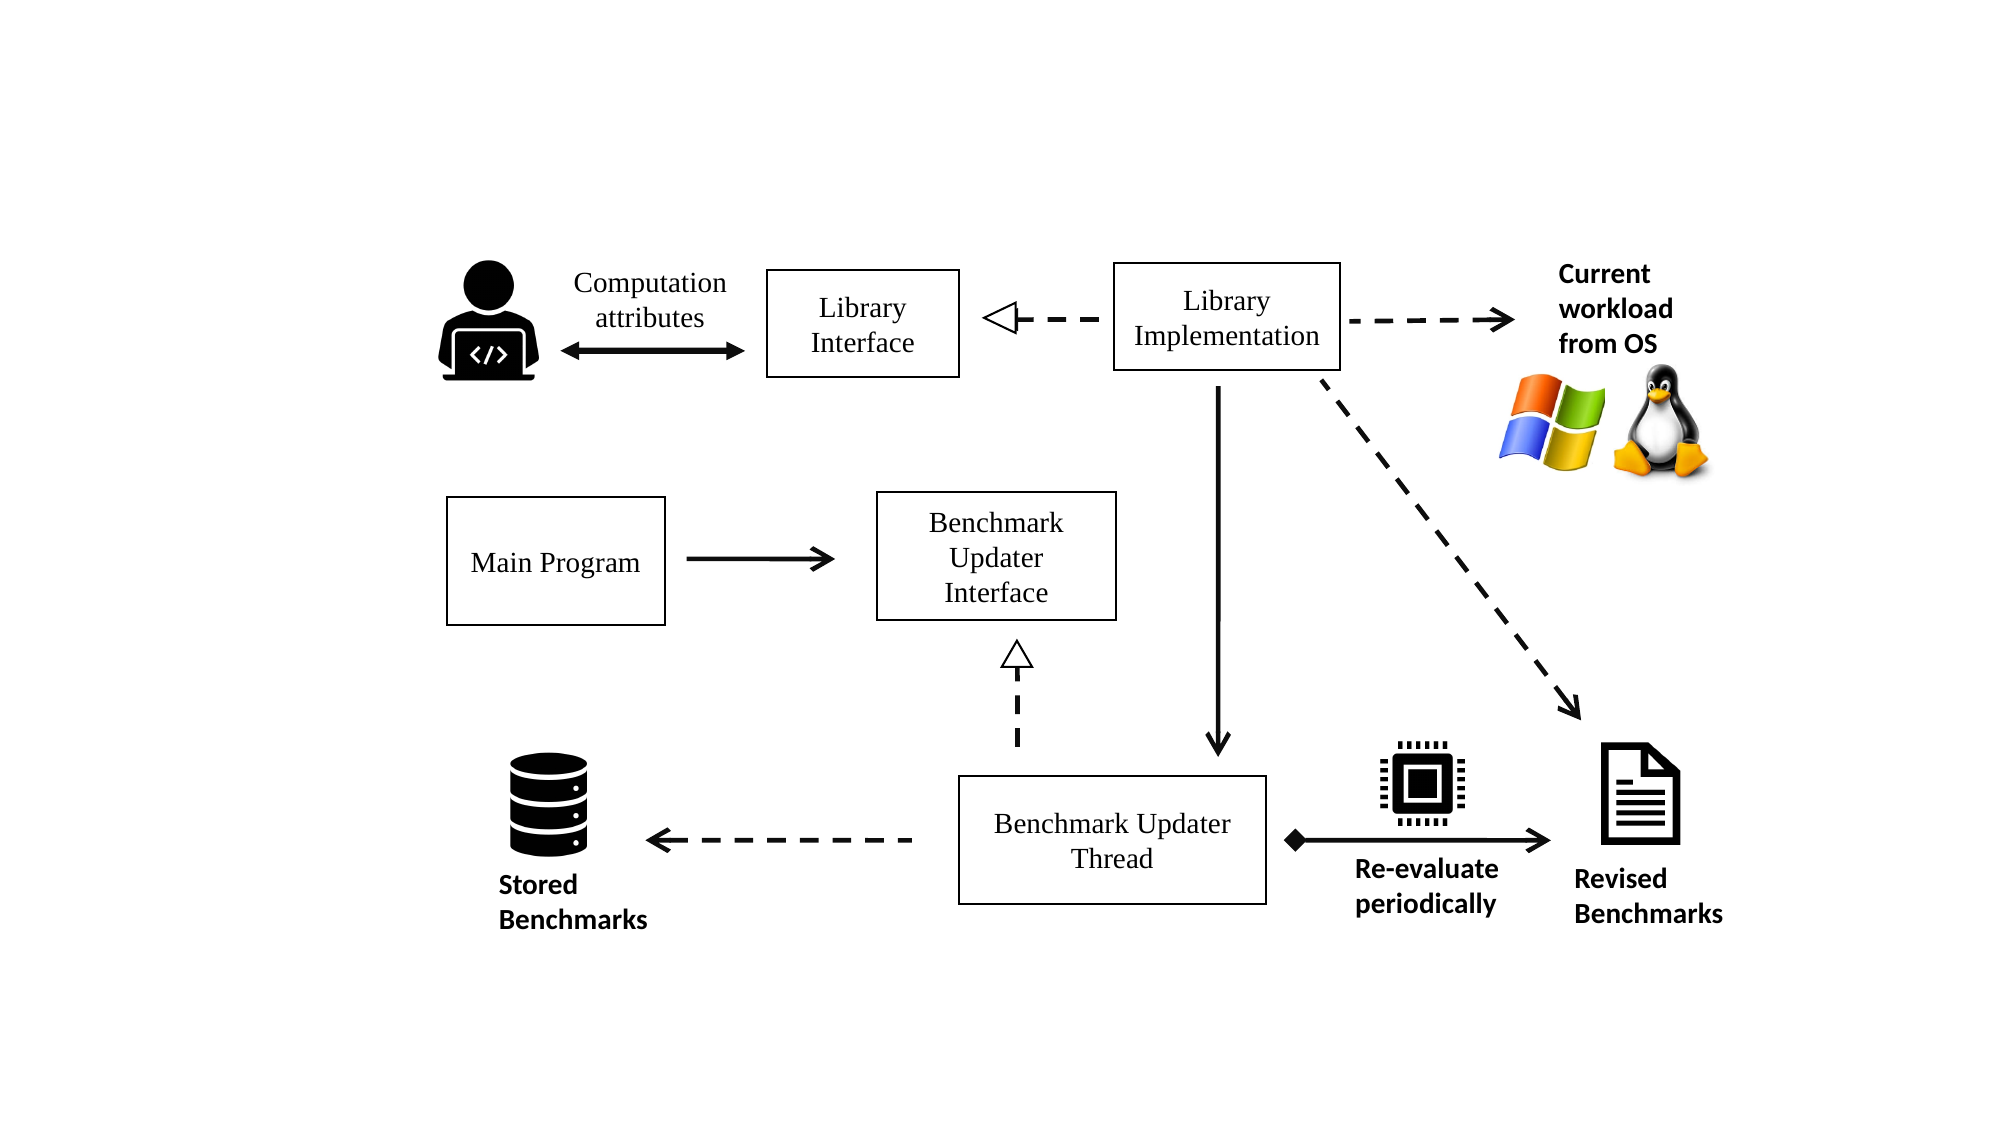

Computation attributes
Current workload from OS
Library
Implementation
Library
Interface
Benchmark Updater
Interface
Main Program
Re-evaluate periodically
Revised Benchmarks
Stored Benchmarks
Benchmark Updater
Thread